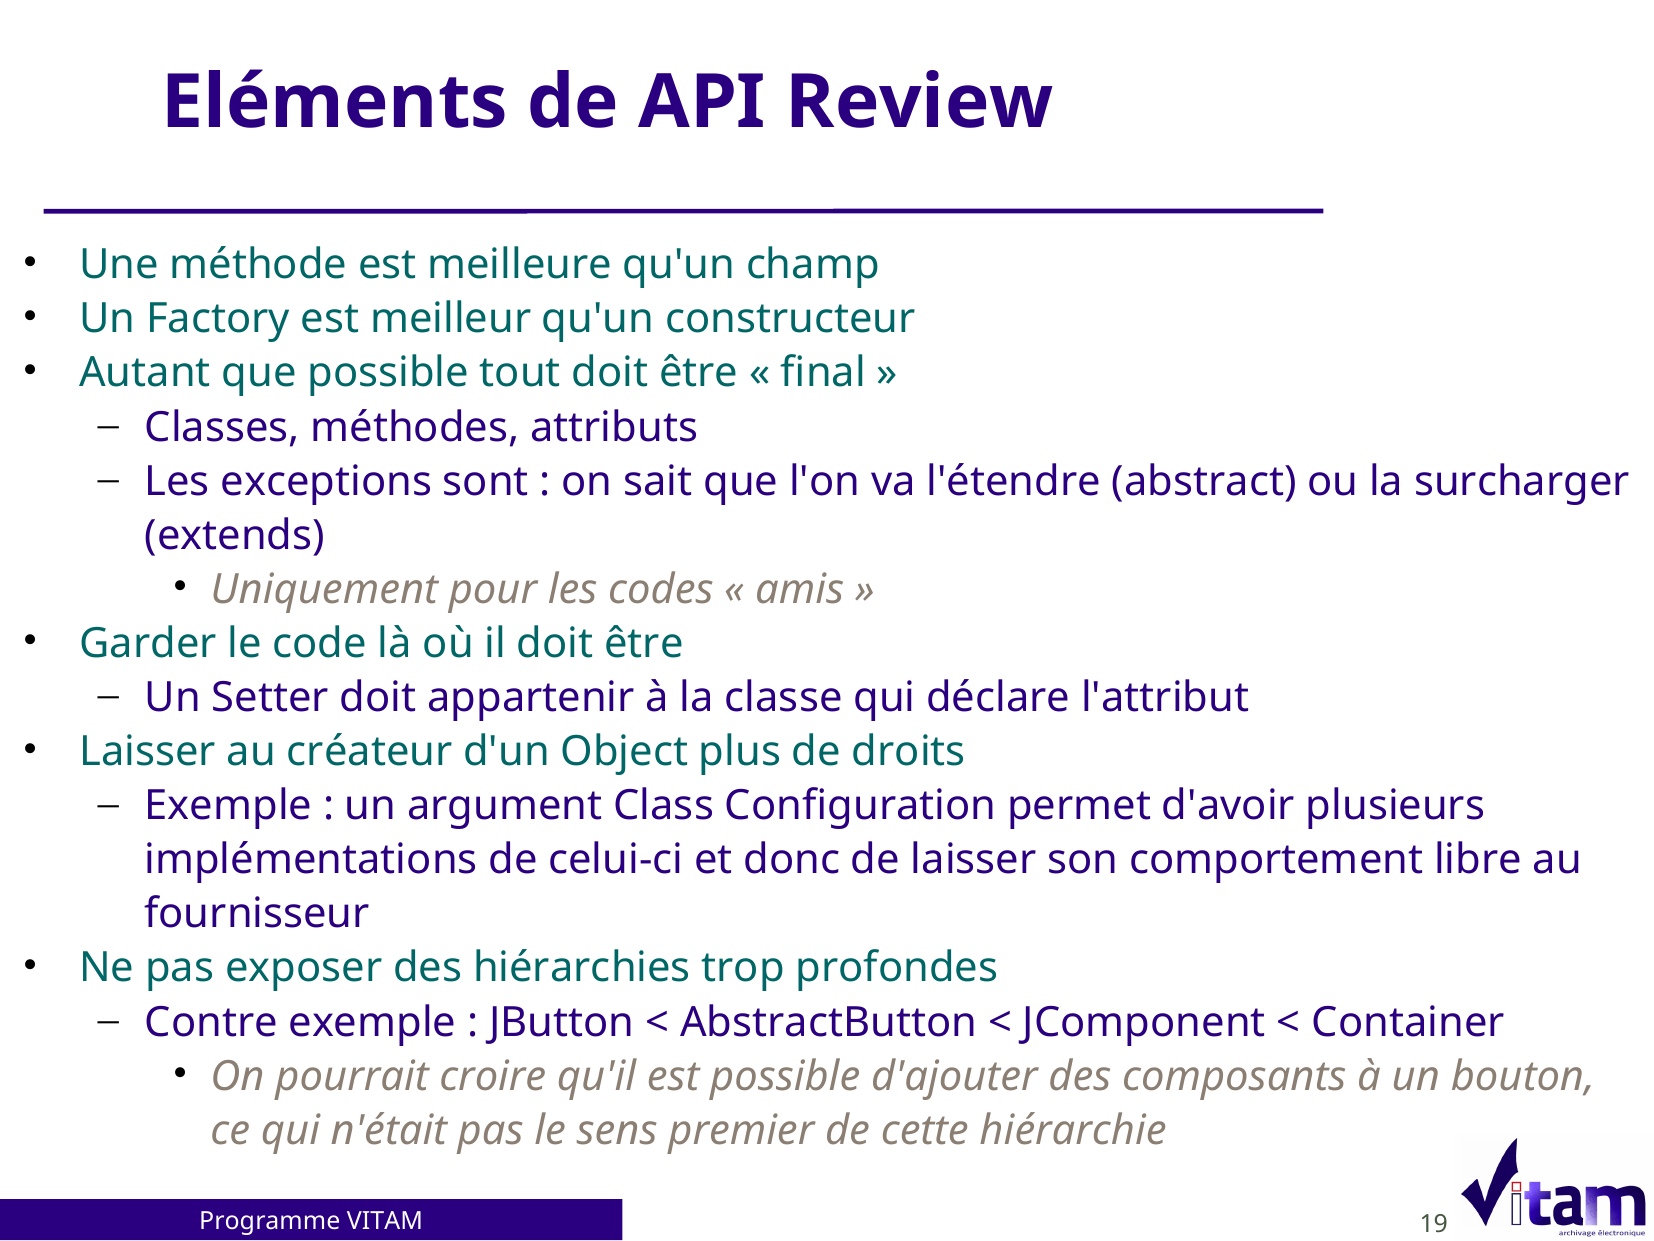

# Eléments de API Review
Une méthode est meilleure qu'un champ
Un Factory est meilleur qu'un constructeur
Autant que possible tout doit être « final »
Classes, méthodes, attributs
Les exceptions sont : on sait que l'on va l'étendre (abstract) ou la surcharger (extends)
Uniquement pour les codes « amis »
Garder le code là où il doit être
Un Setter doit appartenir à la classe qui déclare l'attribut
Laisser au créateur d'un Object plus de droits
Exemple : un argument Class Configuration permet d'avoir plusieurs implémentations de celui-ci et donc de laisser son comportement libre au fournisseur
Ne pas exposer des hiérarchies trop profondes
Contre exemple : JButton < AbstractButton < JComponent < Container
On pourrait croire qu'il est possible d'ajouter des composants à un bouton, ce qui n'était pas le sens premier de cette hiérarchie
19